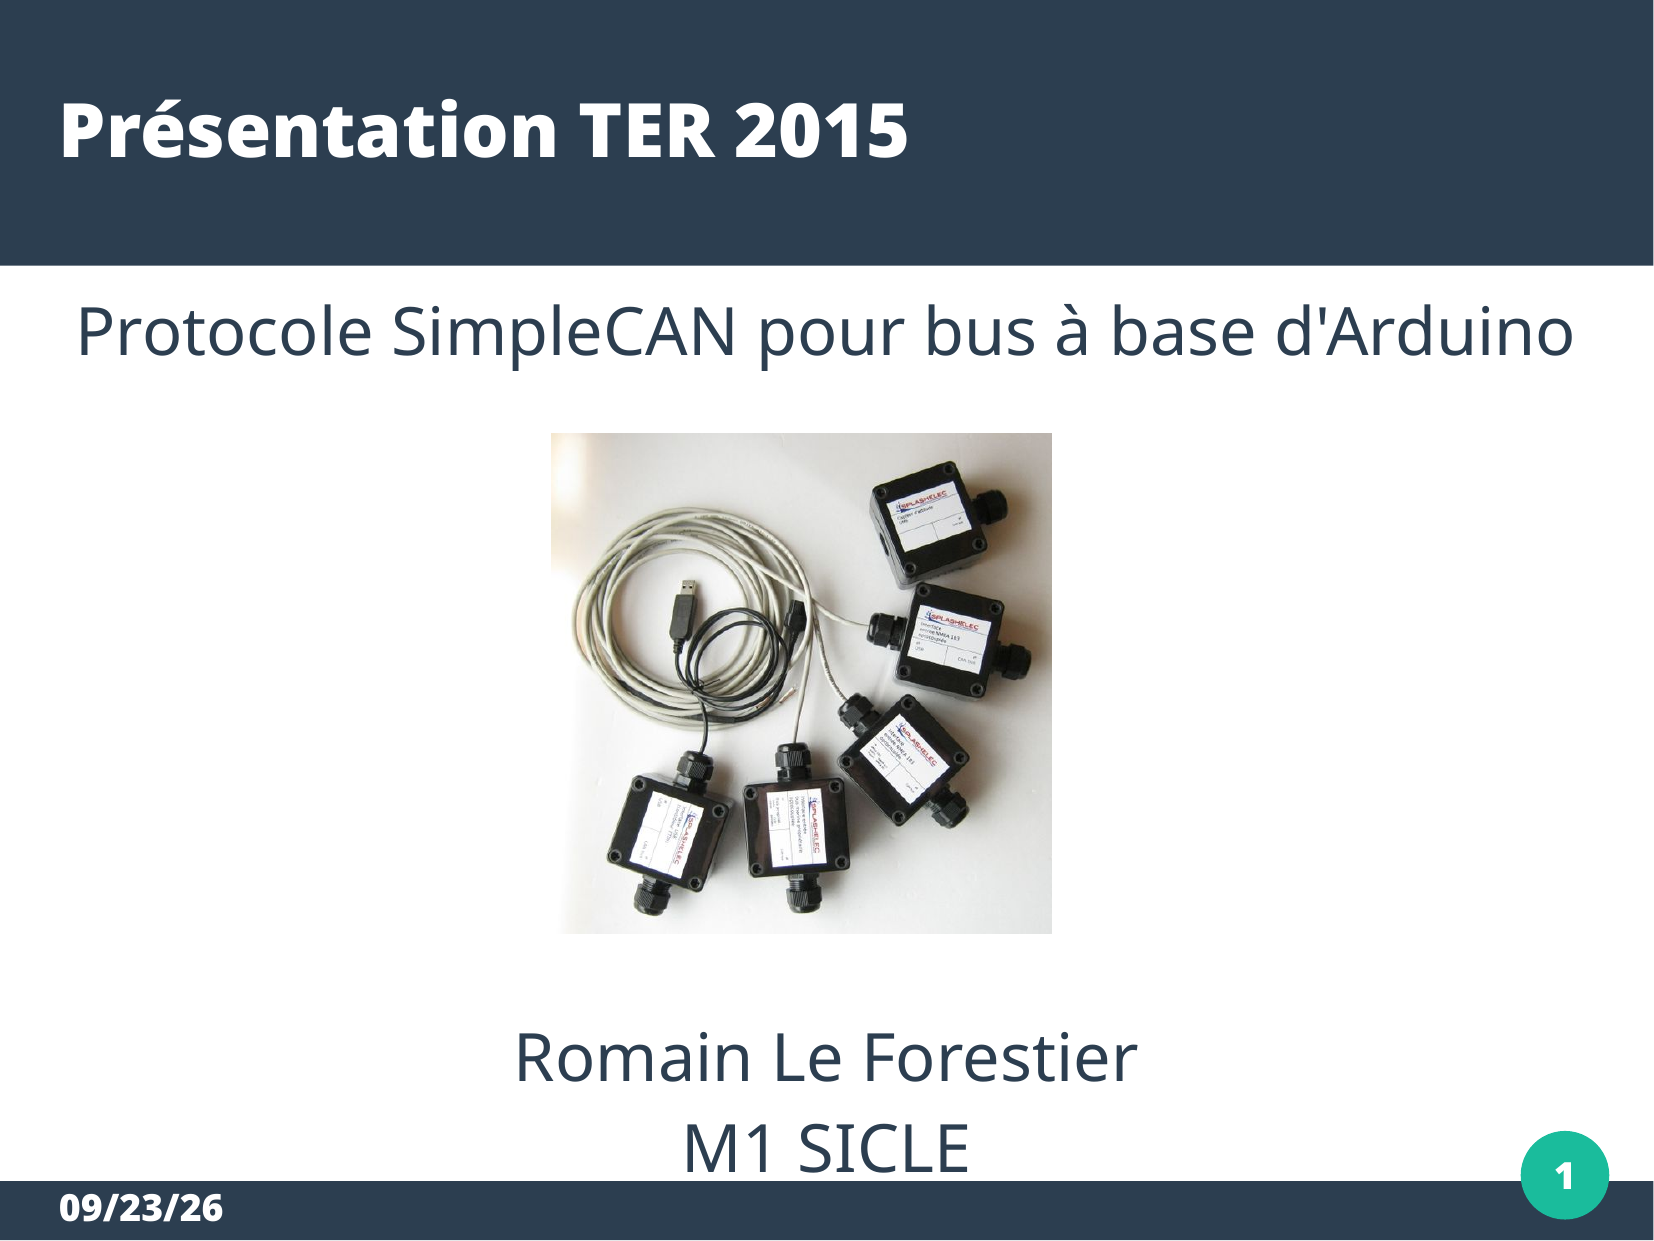

# Présentation TER 2015
Protocole SimpleCAN pour bus à base d'Arduino
Romain Le Forestier
M1 SICLE
1